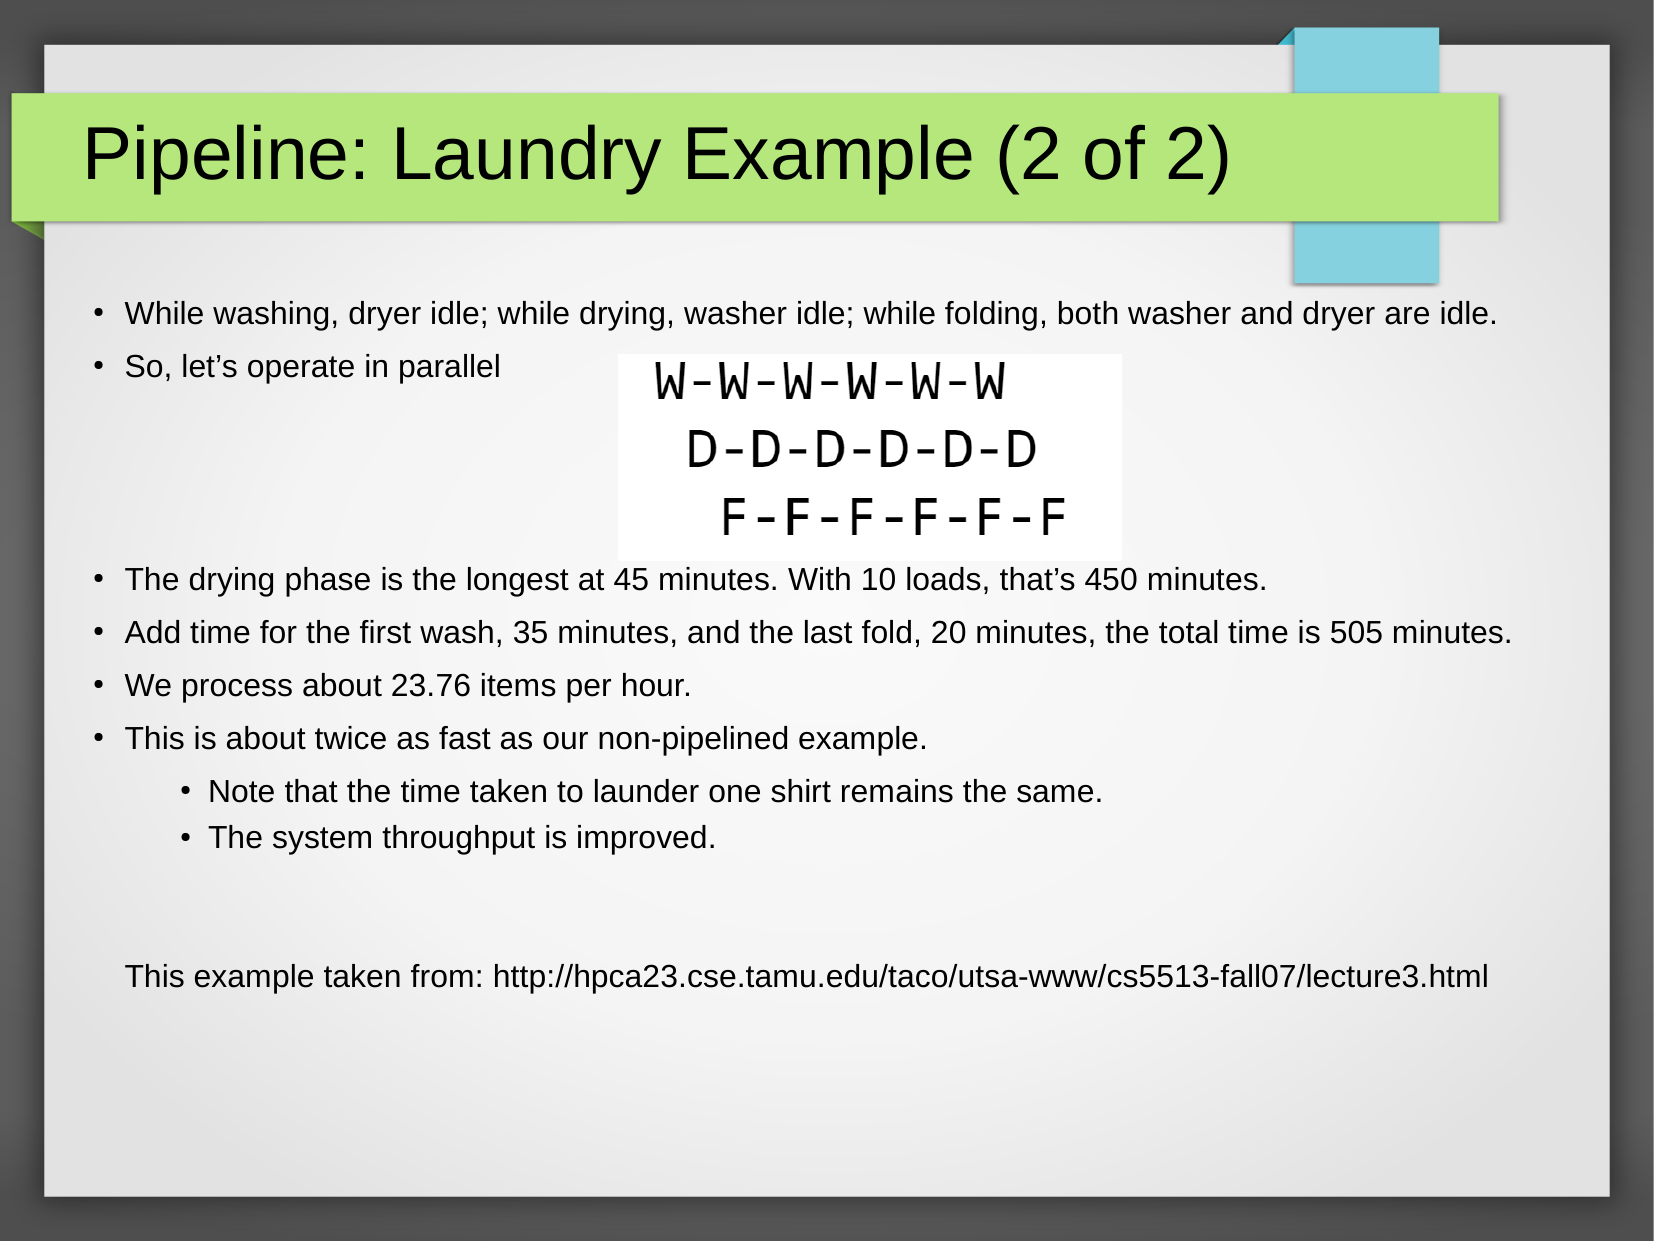

# Pipeline: Laundry Example (2 of 2)
While washing, dryer idle; while drying, washer idle; while folding, both washer and dryer are idle.
So, let’s operate in parallel
The drying phase is the longest at 45 minutes. With 10 loads, that’s 450 minutes.
Add time for the first wash, 35 minutes, and the last fold, 20 minutes, the total time is 505 minutes.
We process about 23.76 items per hour.
This is about twice as fast as our non-pipelined example.
Note that the time taken to launder one shirt remains the same.
The system throughput is improved.
This example taken from: http://hpca23.cse.tamu.edu/taco/utsa-www/cs5513-fall07/lecture3.html